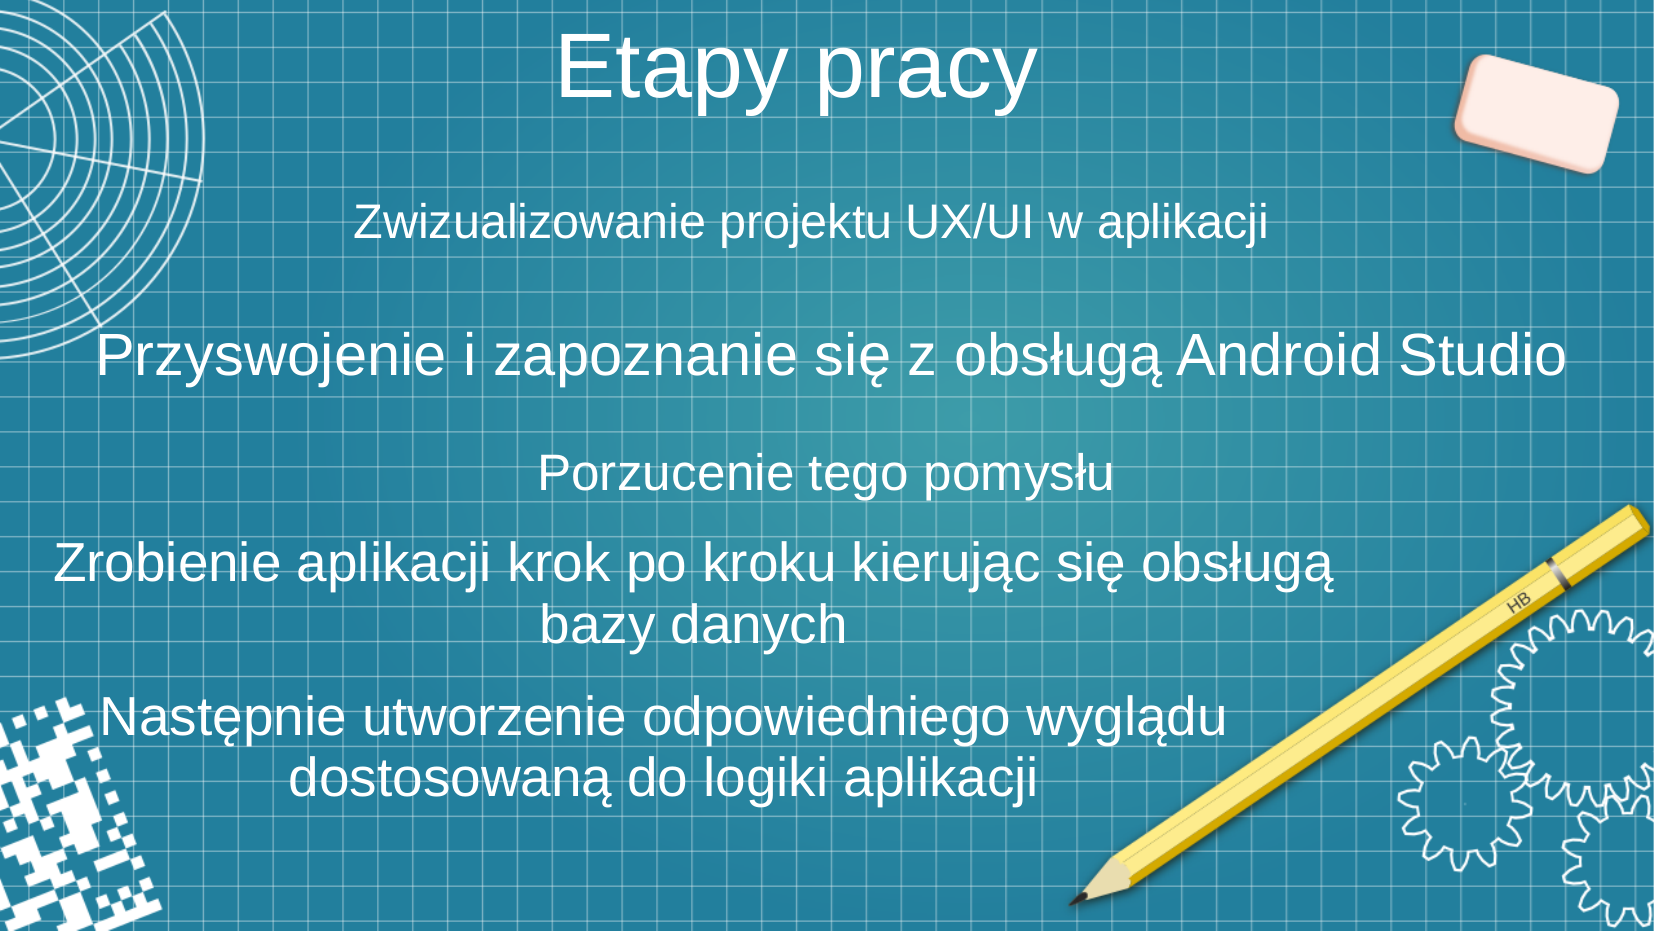

# Etapy pracy
Zwizualizowanie projektu UX/UI w aplikacji
Przyswojenie i zapoznanie się z obsługą Android Studio
Porzucenie tego pomysłu
Zrobienie aplikacji krok po kroku kierując się obsługą bazy danych
Następnie utworzenie odpowiedniego wyglądu dostosowaną do logiki aplikacji